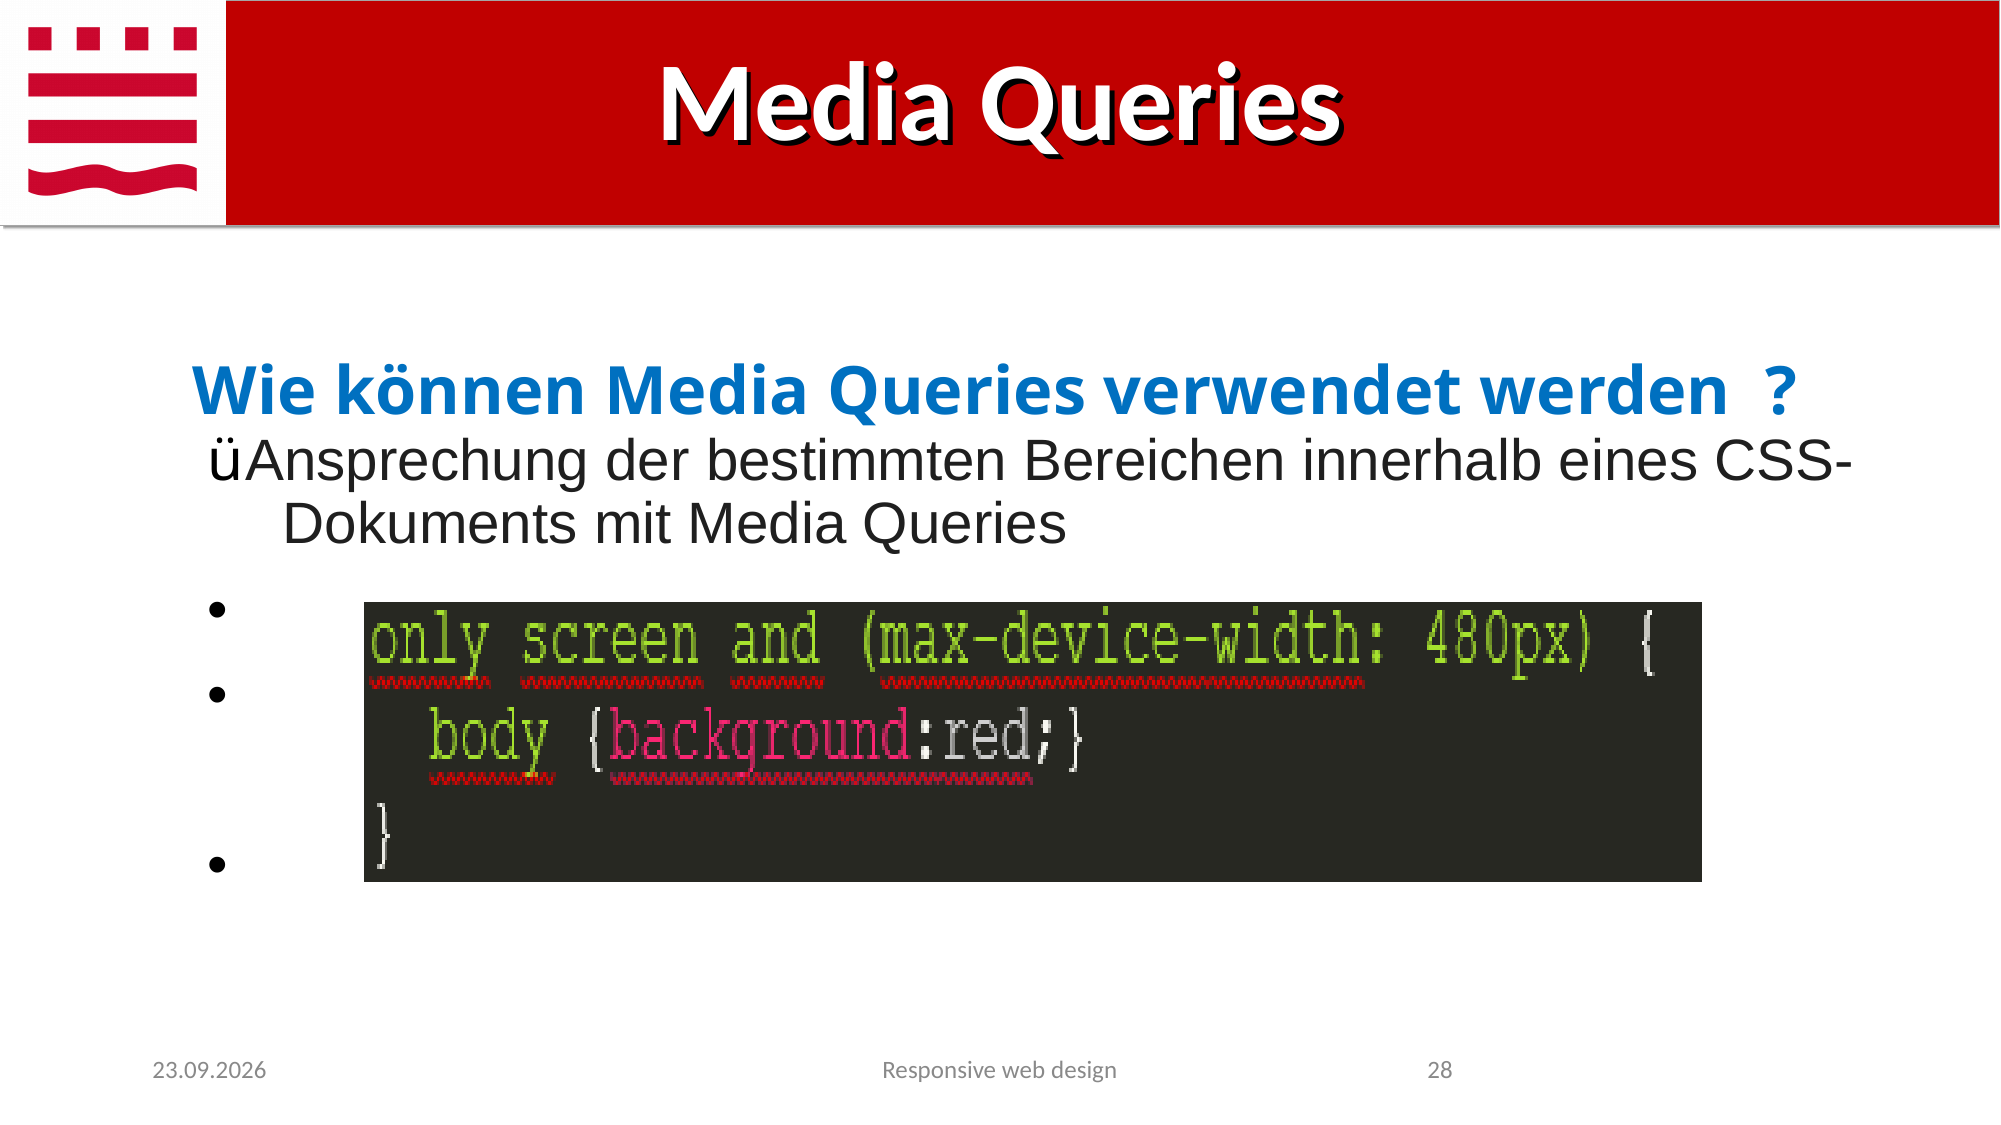

Media Queries
# Wie können Media Queries verwendet werden ?
Ansprechung der bestimmten Bereichen innerhalb eines CSS-Dokuments mit Media Queries
Responsive web design
28